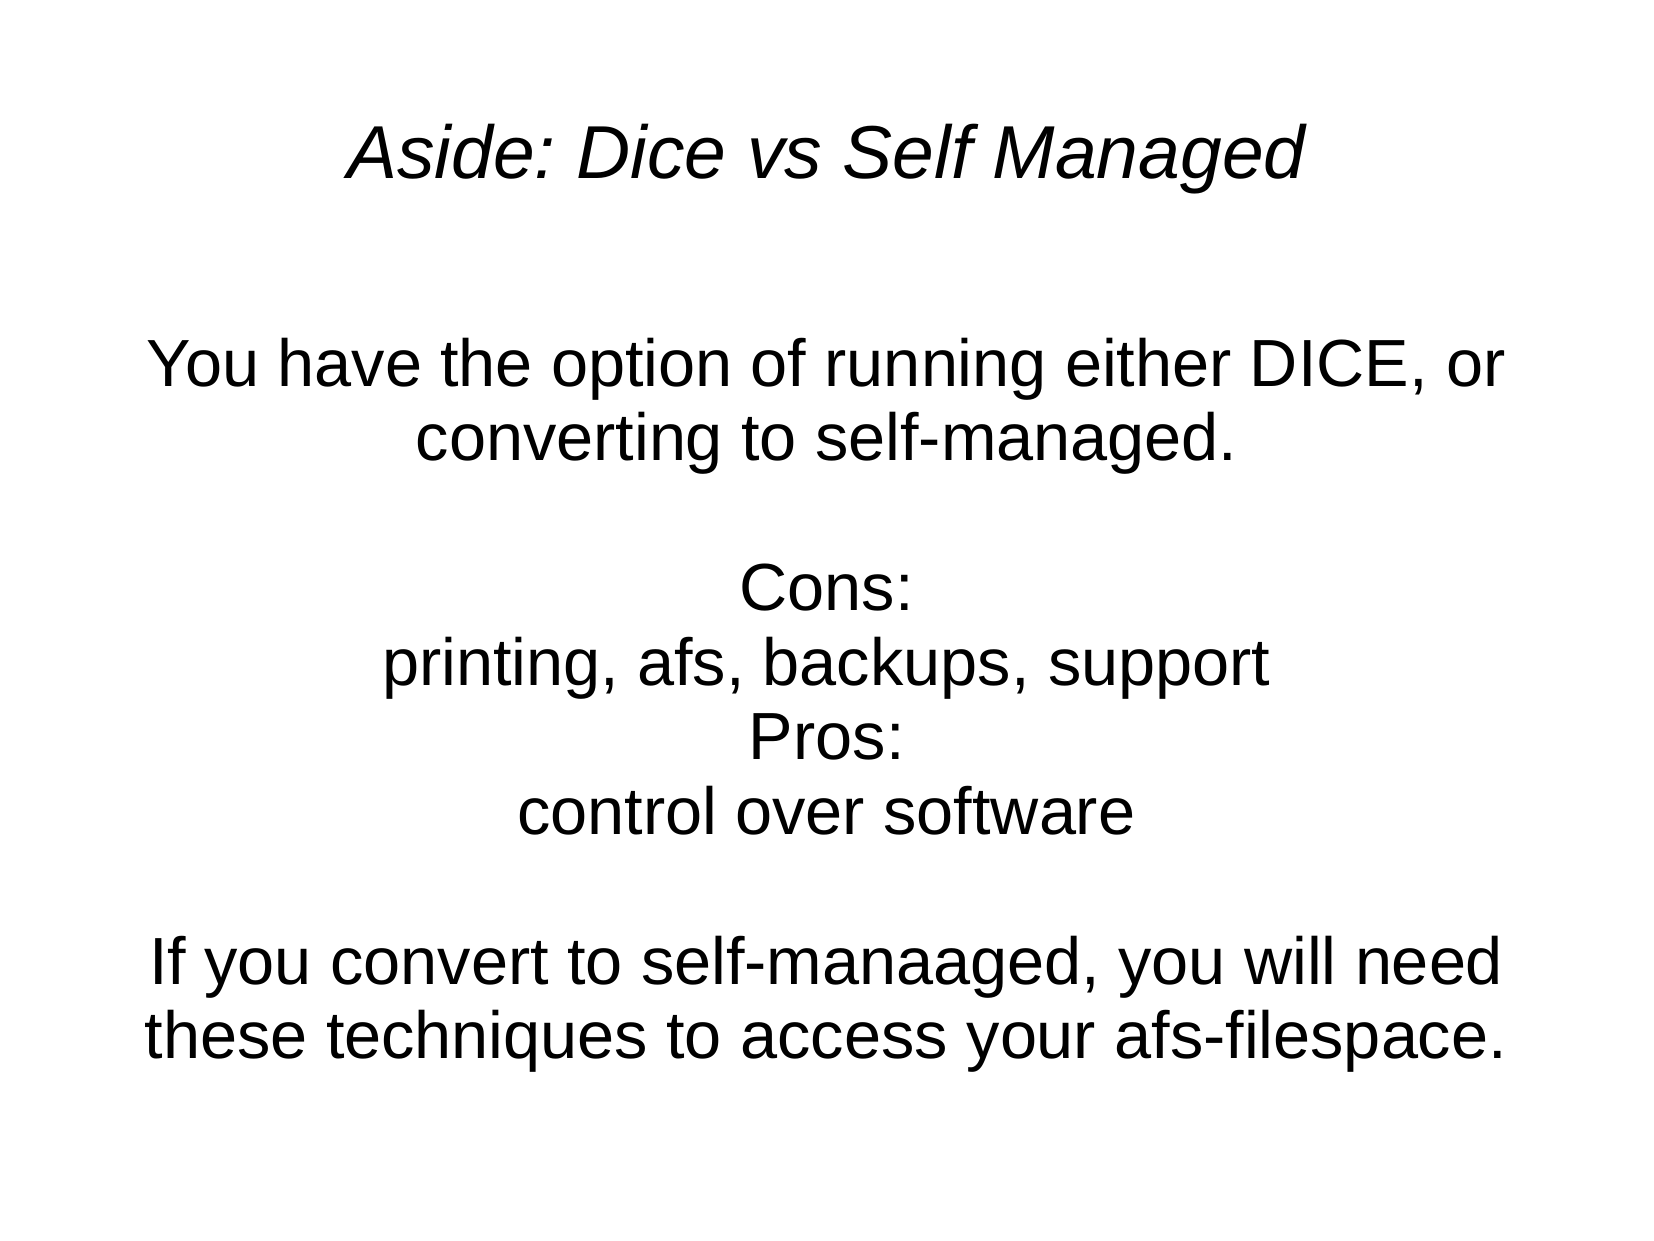

# Aside: Dice vs Self Managed
You have the option of running either DICE, or converting to self-managed.
Cons:
printing, afs, backups, support
Pros:
control over software
If you convert to self-manaaged, you will need these techniques to access your afs-filespace.